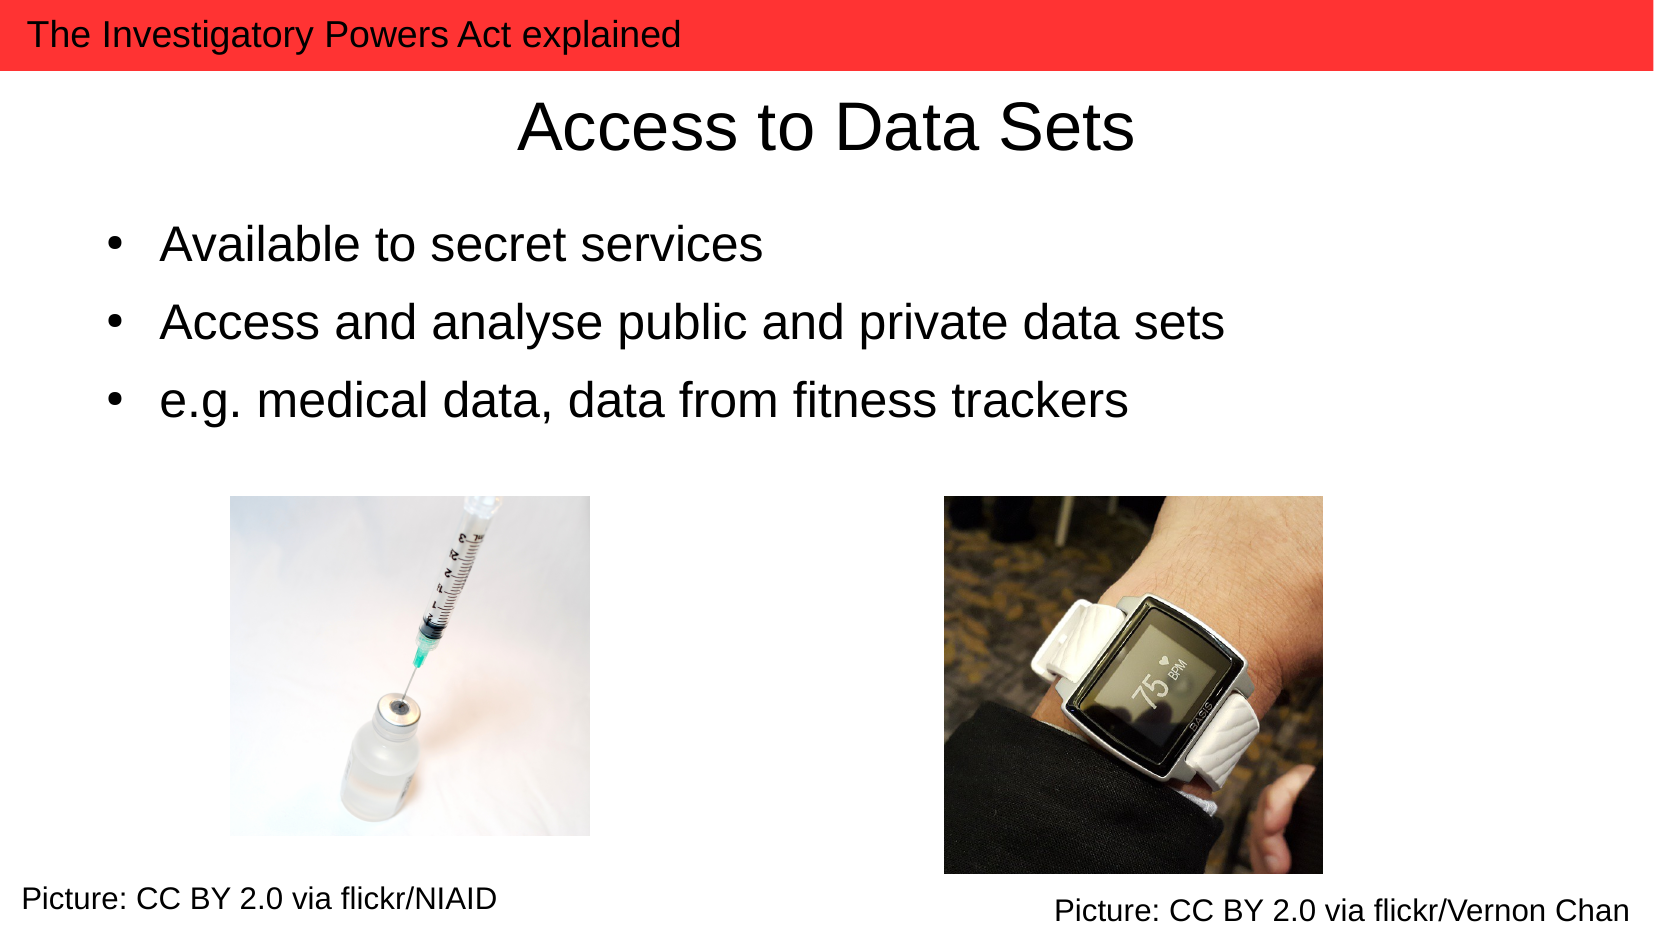

The Investigatory Powers Act explained
# Access to Data Sets
Available to secret services
Access and analyse public and private data sets
e.g. medical data, data from fitness trackers
Picture: CC BY 2.0 via flickr/NIAID
Picture: CC BY 2.0 via flickr/Vernon Chan